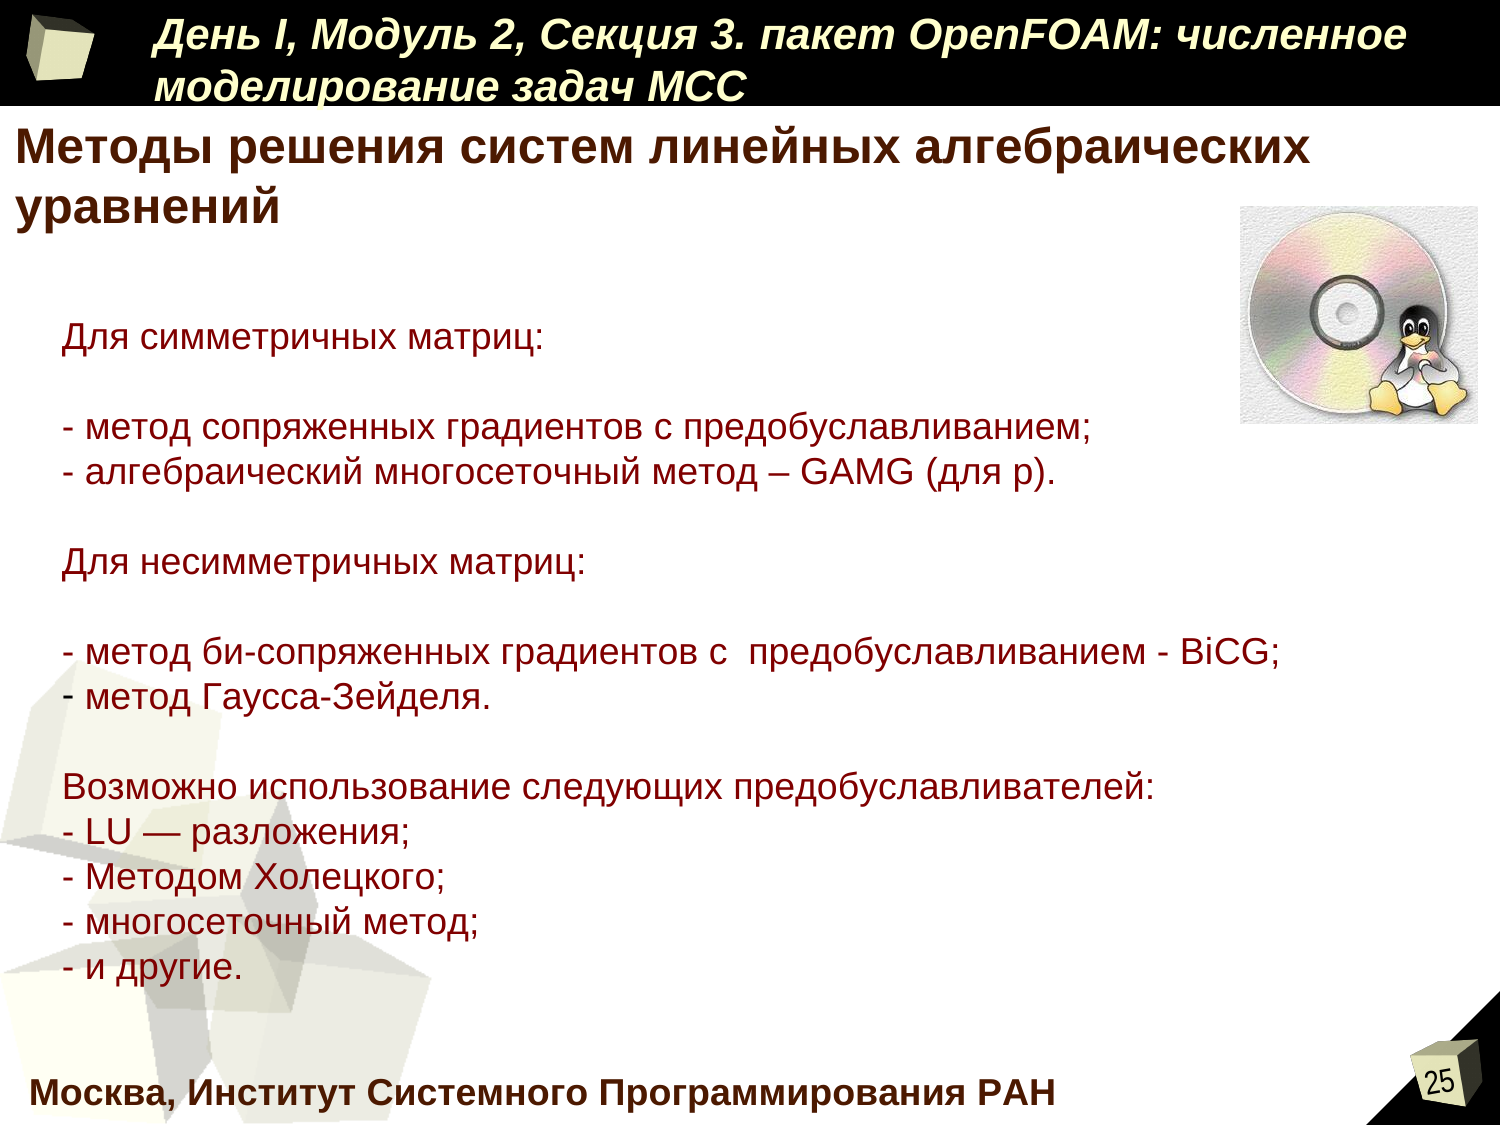

Методы решения систем линейных алгебраических уравнений
Для симметричных матриц:
- метод сопряженных градиентов с предобуславливанием;
- алгебраический многосеточный метод – GAMG (для p).
Для несимметричных матриц:
- метод би-сопряженных градиентов с предобуславливанием - BiCG;
 метод Гаусса-Зейделя.
Возможно использование следующих предобуславливателей:
- LU — разложения;
- Методом Холецкого;
- многосеточный метод;
- и другие.